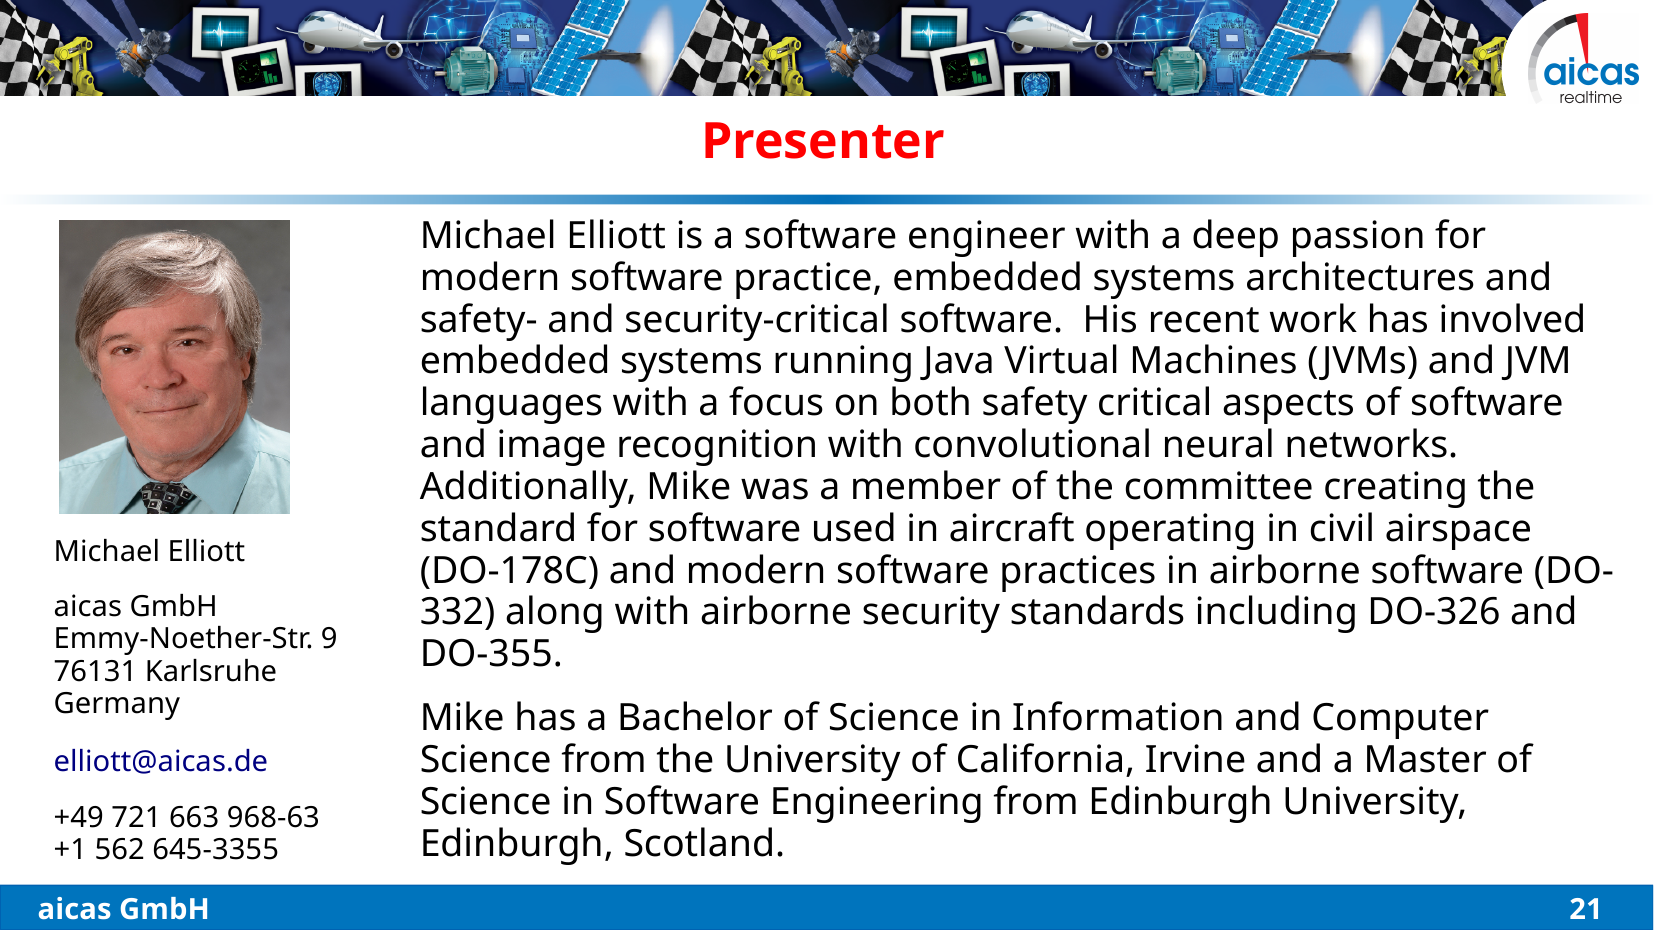

# Presenter
Michael Elliott is a software engineer with a deep passion for modern software practice, embedded systems architectures and safety- and security-critical software. His recent work has involved embedded systems running Java Virtual Machines (JVMs) and JVM languages with a focus on both safety critical aspects of software and image recognition with convolutional neural networks. Additionally, Mike was a member of the committee creating the standard for software used in aircraft operating in civil airspace (DO-178C) and modern software practices in airborne software (DO-332) along with airborne security standards including DO-326 and DO-355.
Mike has a Bachelor of Science in Information and Computer Science from the University of California, Irvine and a Master of Science in Software Engineering from Edinburgh University, Edinburgh, Scotland.
Michael Elliott
aicas GmbH				Emmy-Noether-Str. 9		76131 Karlsruhe 		Germany
elliott@aicas.de
+49 721 663 968-63			+1 562 645-3355